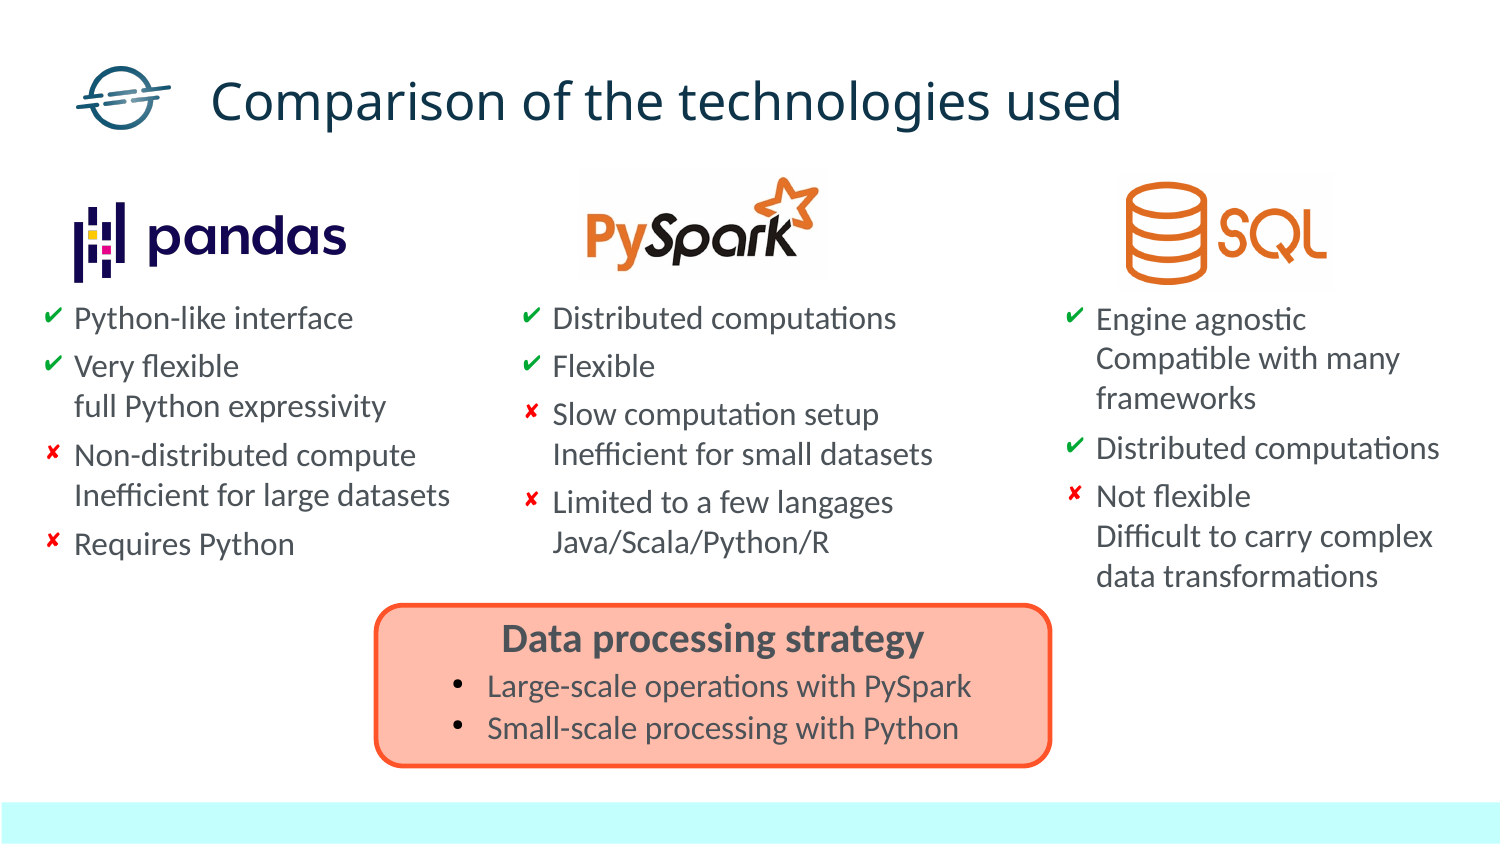

# Comparison of the technologies used
Python-like interface
Distributed computations
Engine agnostic
Compatible with many frameworks
Very flexible
full Python expressivity
Flexible
Slow computation setup
Inefficient for small datasets
Distributed computations
Non-distributed compute
Inefficient for large datasets
Not flexible
Difficult to carry complex data transformations
Limited to a few langages
Java/Scala/Python/R
Requires Python
Data processing strategy
Large-scale operations with PySpark
Small-scale processing with Python